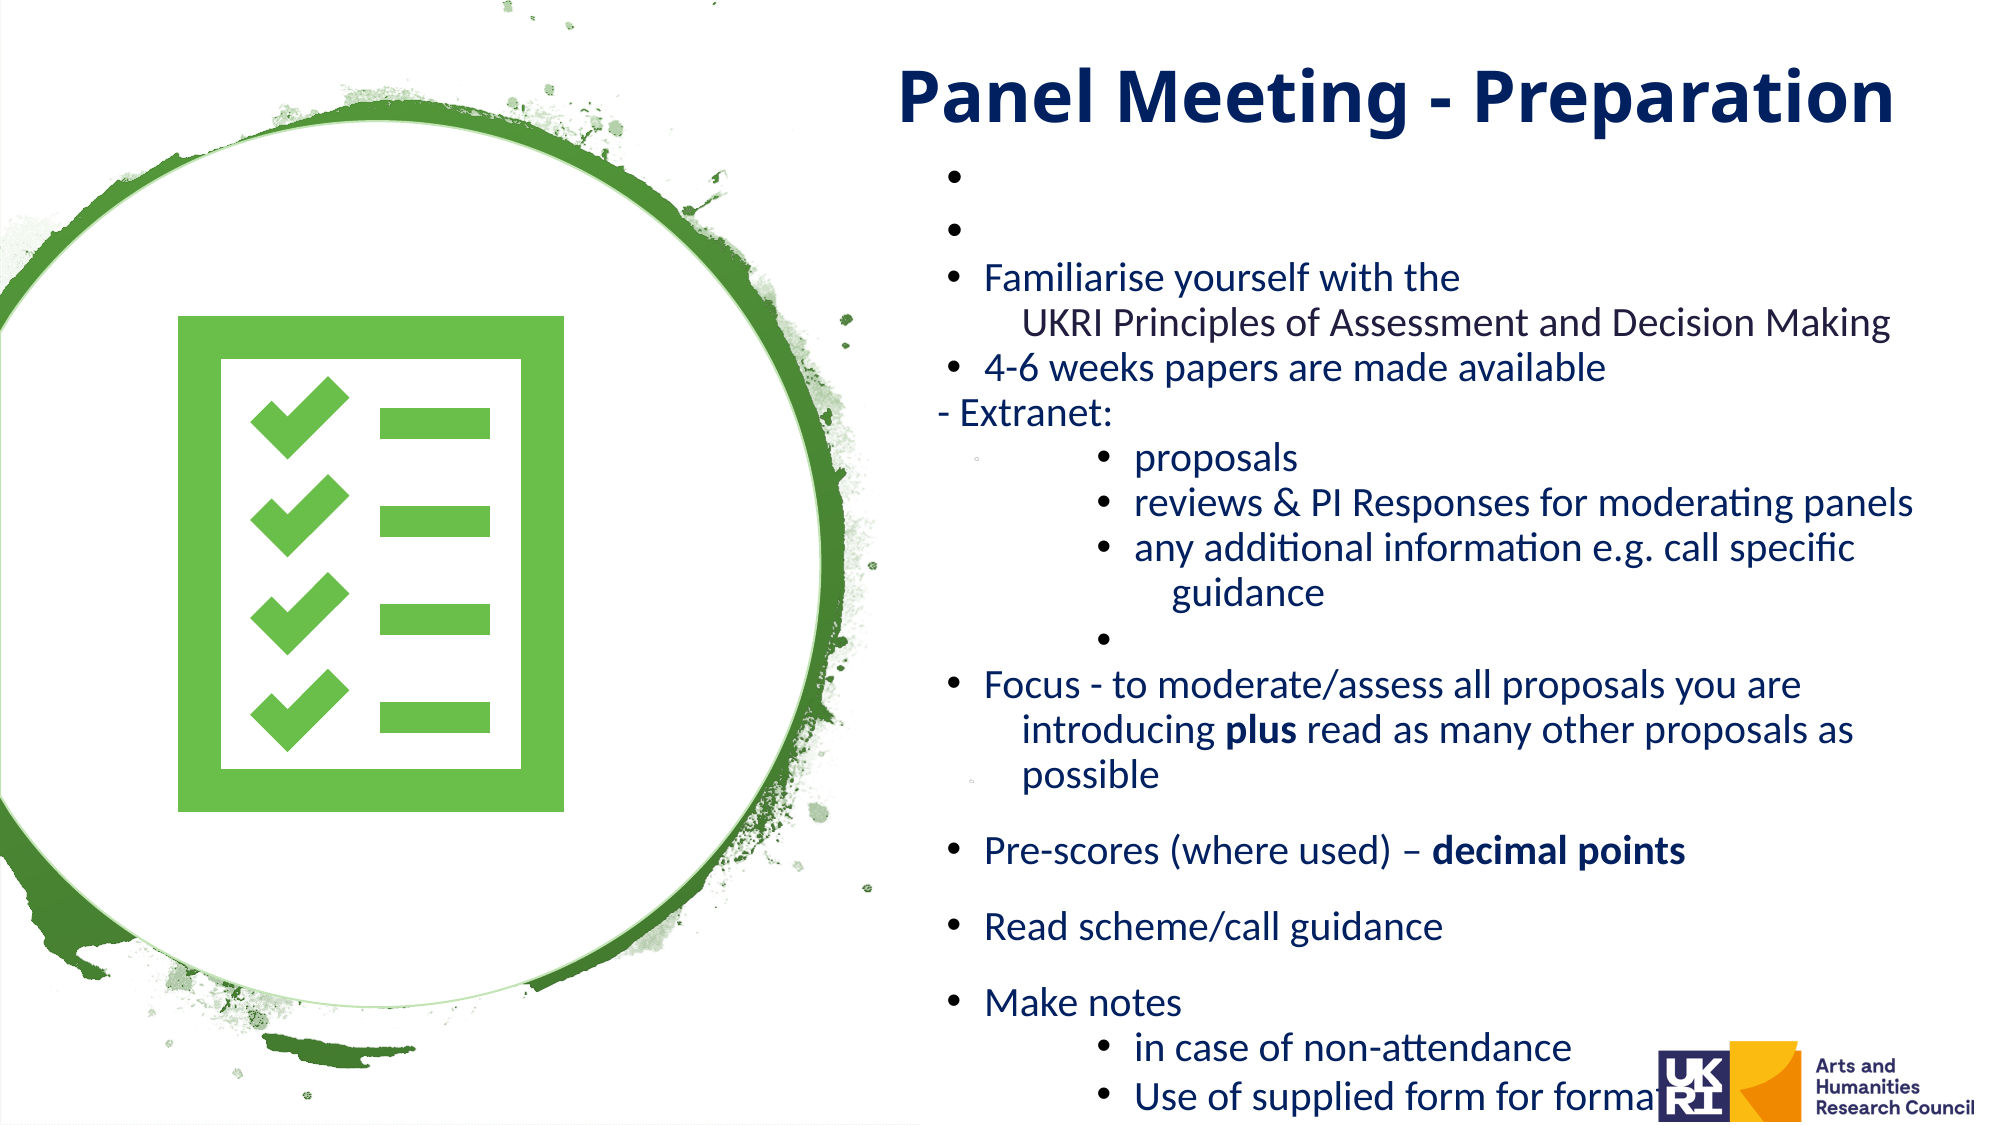

Panel Meeting - Preparation
Familiarise yourself with the UKRI Principles of Assessment and Decision Making
4-6 weeks papers are made available
 - Extranet:
proposals
reviews & PI Responses for moderating panels
any additional information e.g. call specific guidance
Focus - to moderate/assess all proposals you are introducing plus read as many other proposals as possible
Pre-scores (where used) – decimal points
Read scheme/call guidance
Make notes
in case of non-attendance
Use of supplied form for format